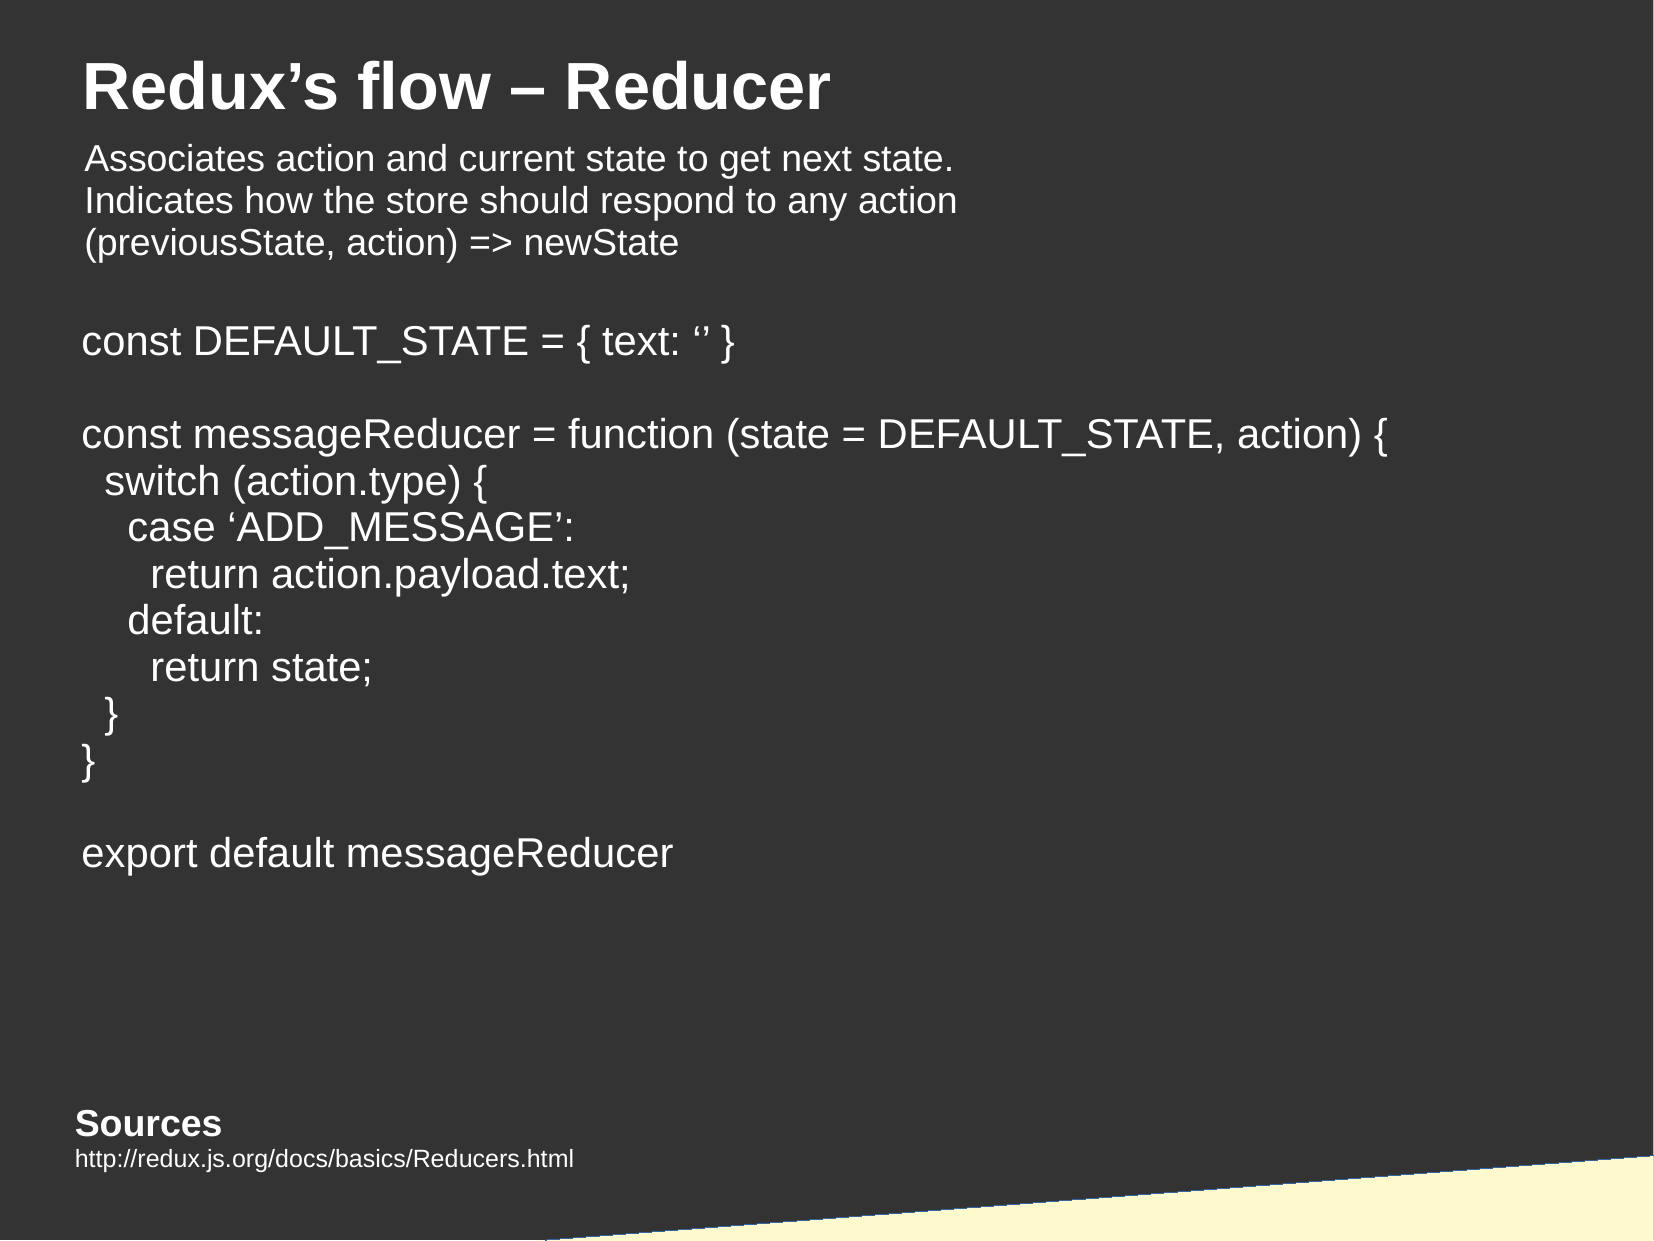

# Redux’s flow – Reducer
Associates action and current state to get next state.
Indicates how the store should respond to any action
(previousState, action) => newState
const DEFAULT_STATE = { text: ‘’ }
const messageReducer = function (state = DEFAULT_STATE, action) {
 switch (action.type) {
 case ‘ADD_MESSAGE’:
 return action.payload.text;
 default:
 return state;
 }
}
export default messageReducer
Sources
http://redux.js.org/docs/basics/Reducers.html